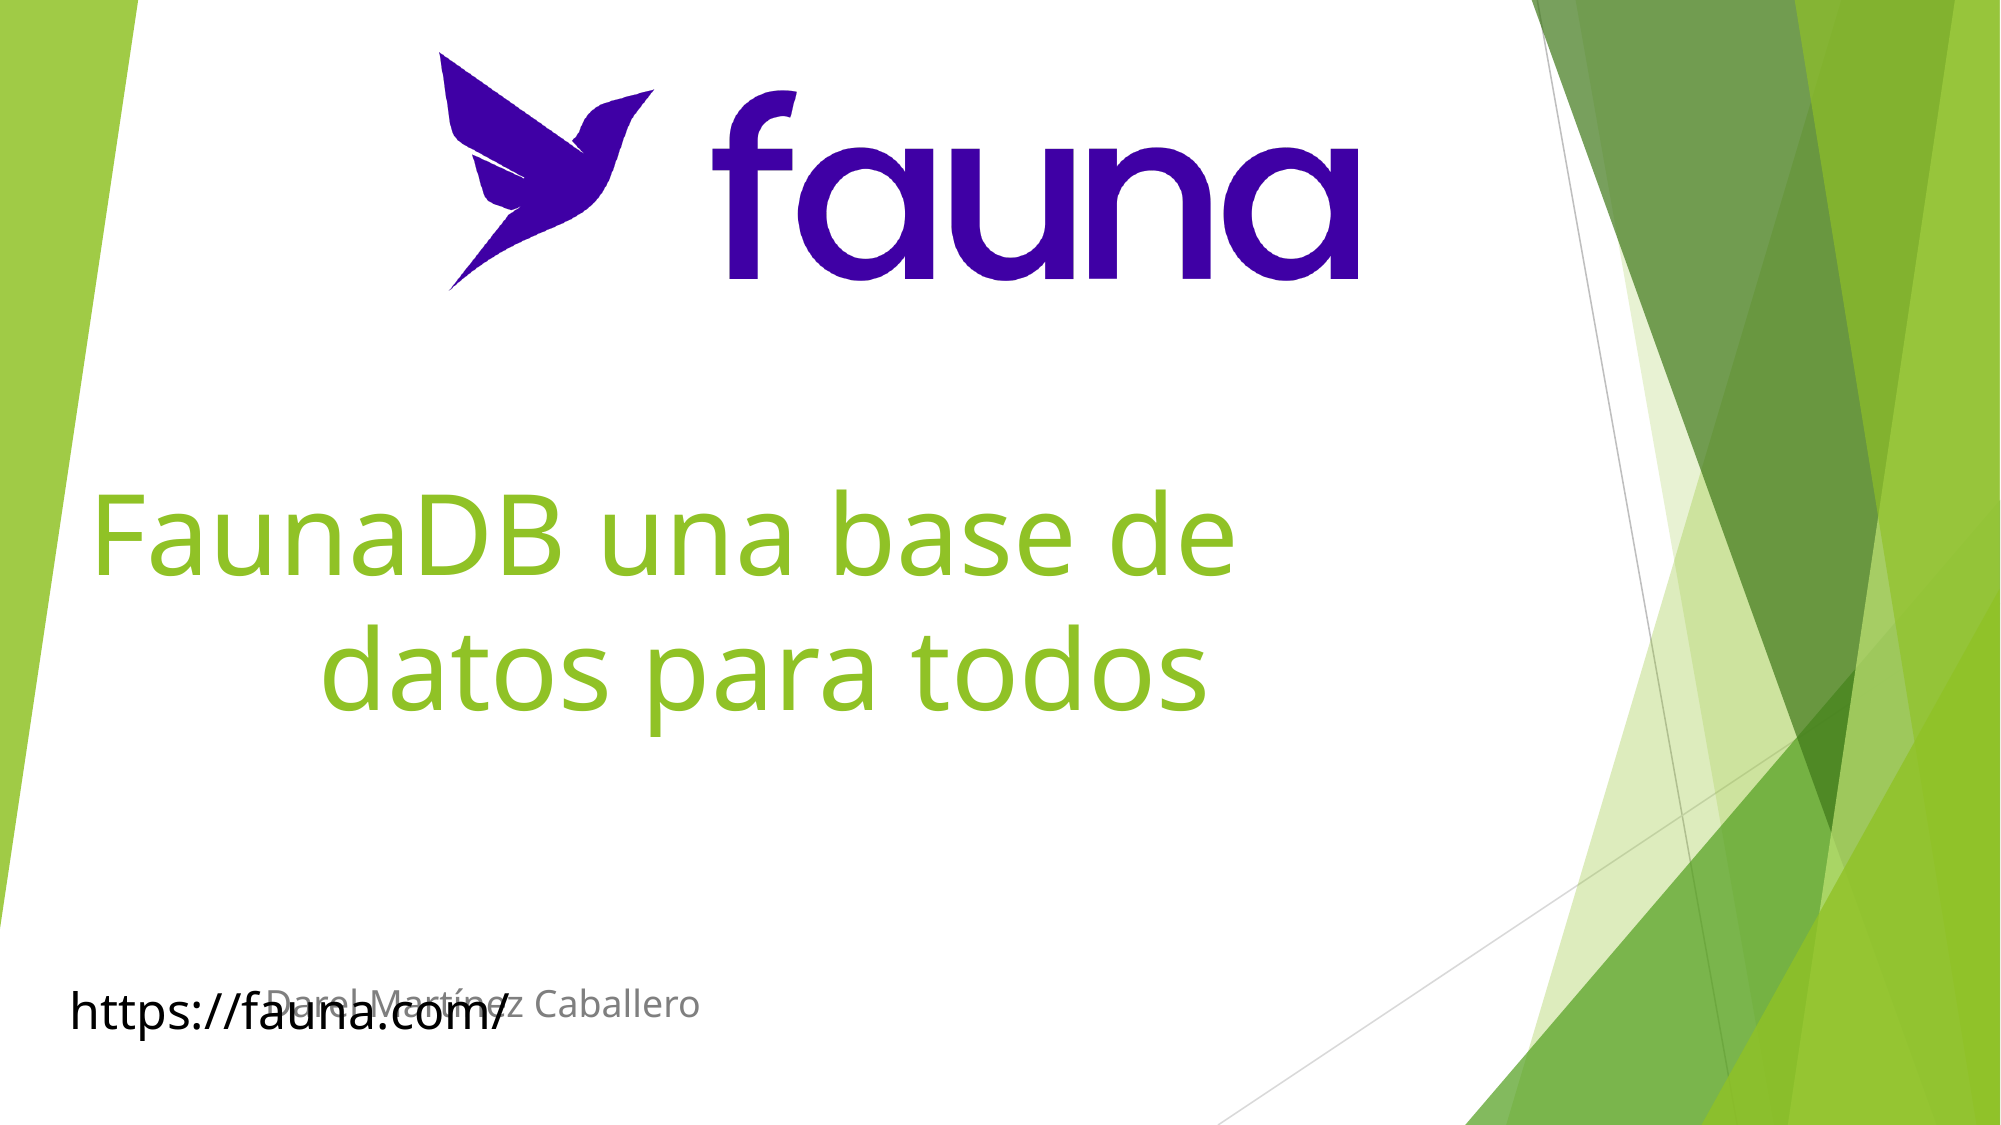

# FaunaDB una base de datos para todos
https://fauna.com/
Darel Martínez Caballero